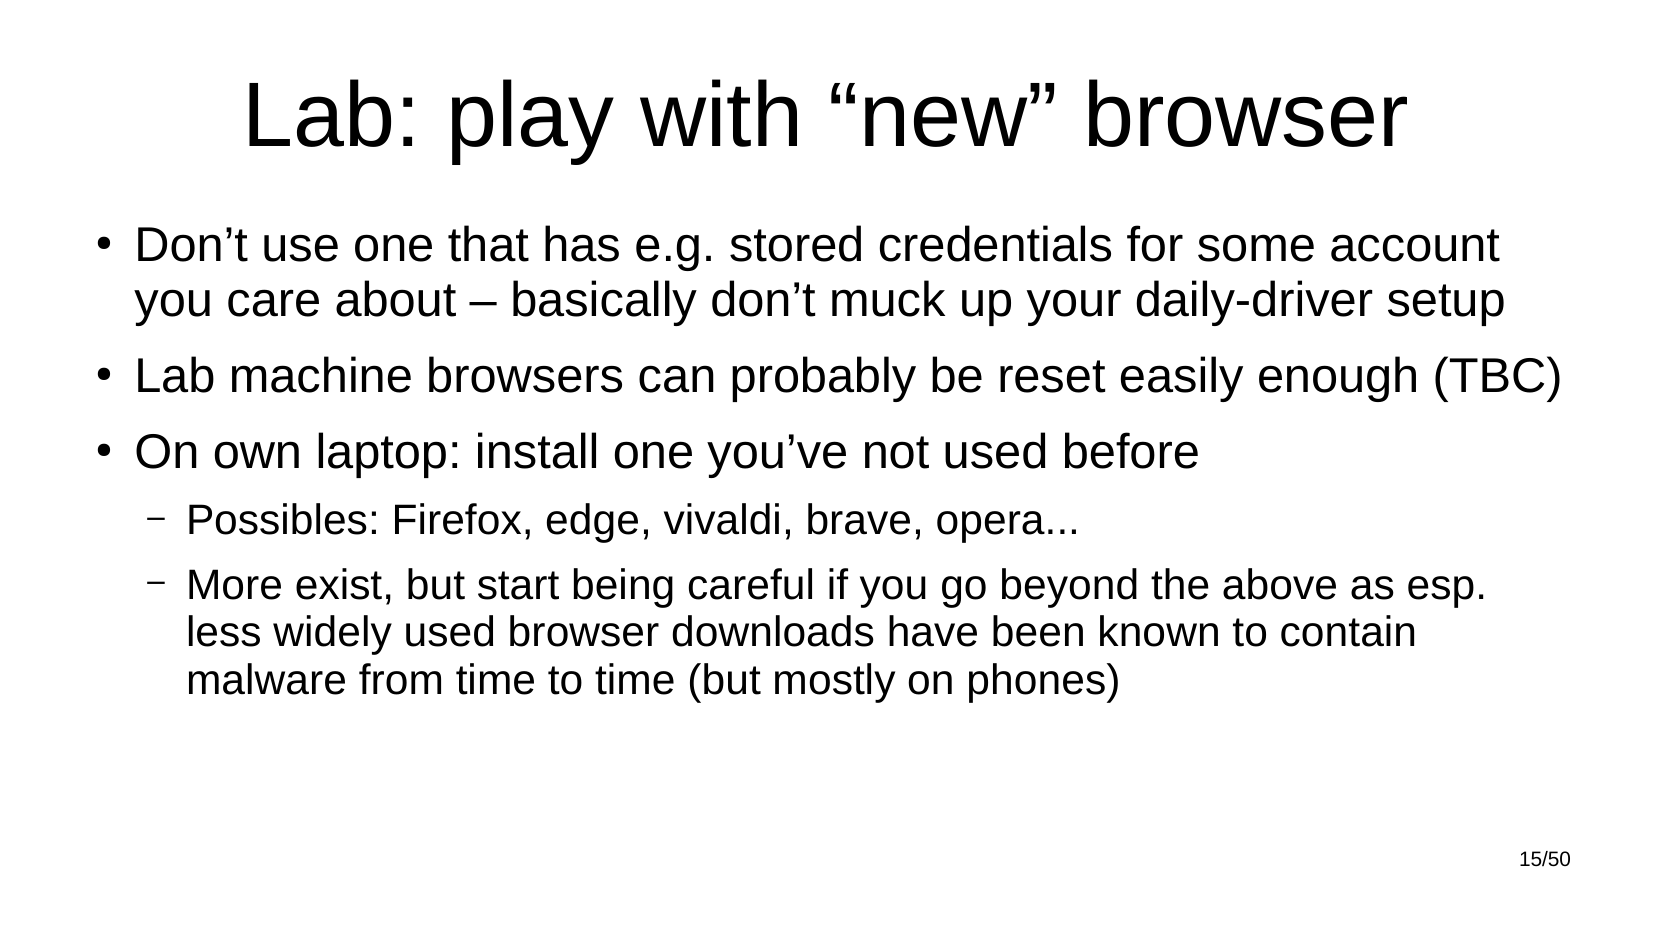

# Lab: play with “new” browser
Don’t use one that has e.g. stored credentials for some account you care about – basically don’t muck up your daily-driver setup
Lab machine browsers can probably be reset easily enough (TBC)
On own laptop: install one you’ve not used before
Possibles: Firefox, edge, vivaldi, brave, opera...
More exist, but start being careful if you go beyond the above as esp. less widely used browser downloads have been known to contain malware from time to time (but mostly on phones)
15